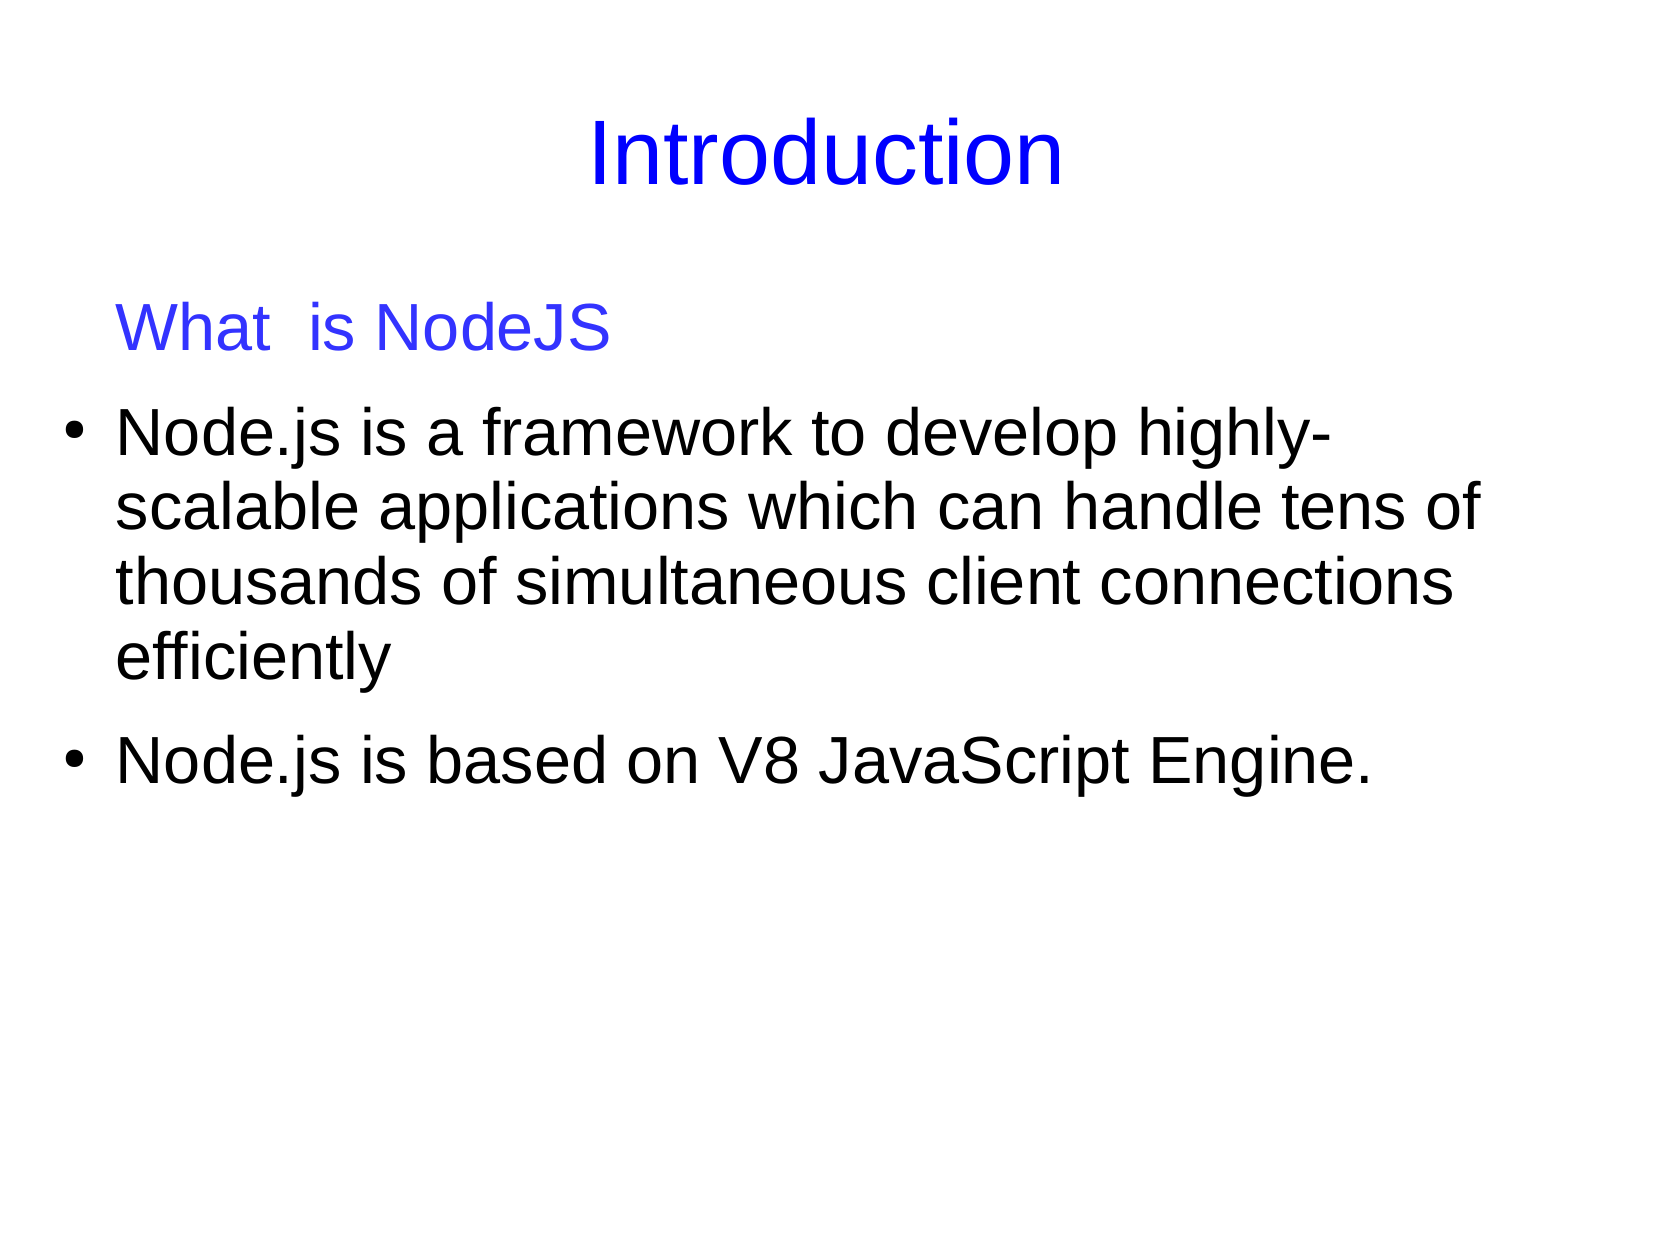

# Introduction
What is NodeJS
Node.js is a framework to develop highly-scalable applications which can handle tens of thousands of simultaneous client connections efficiently
Node.js is based on V8 JavaScript Engine.